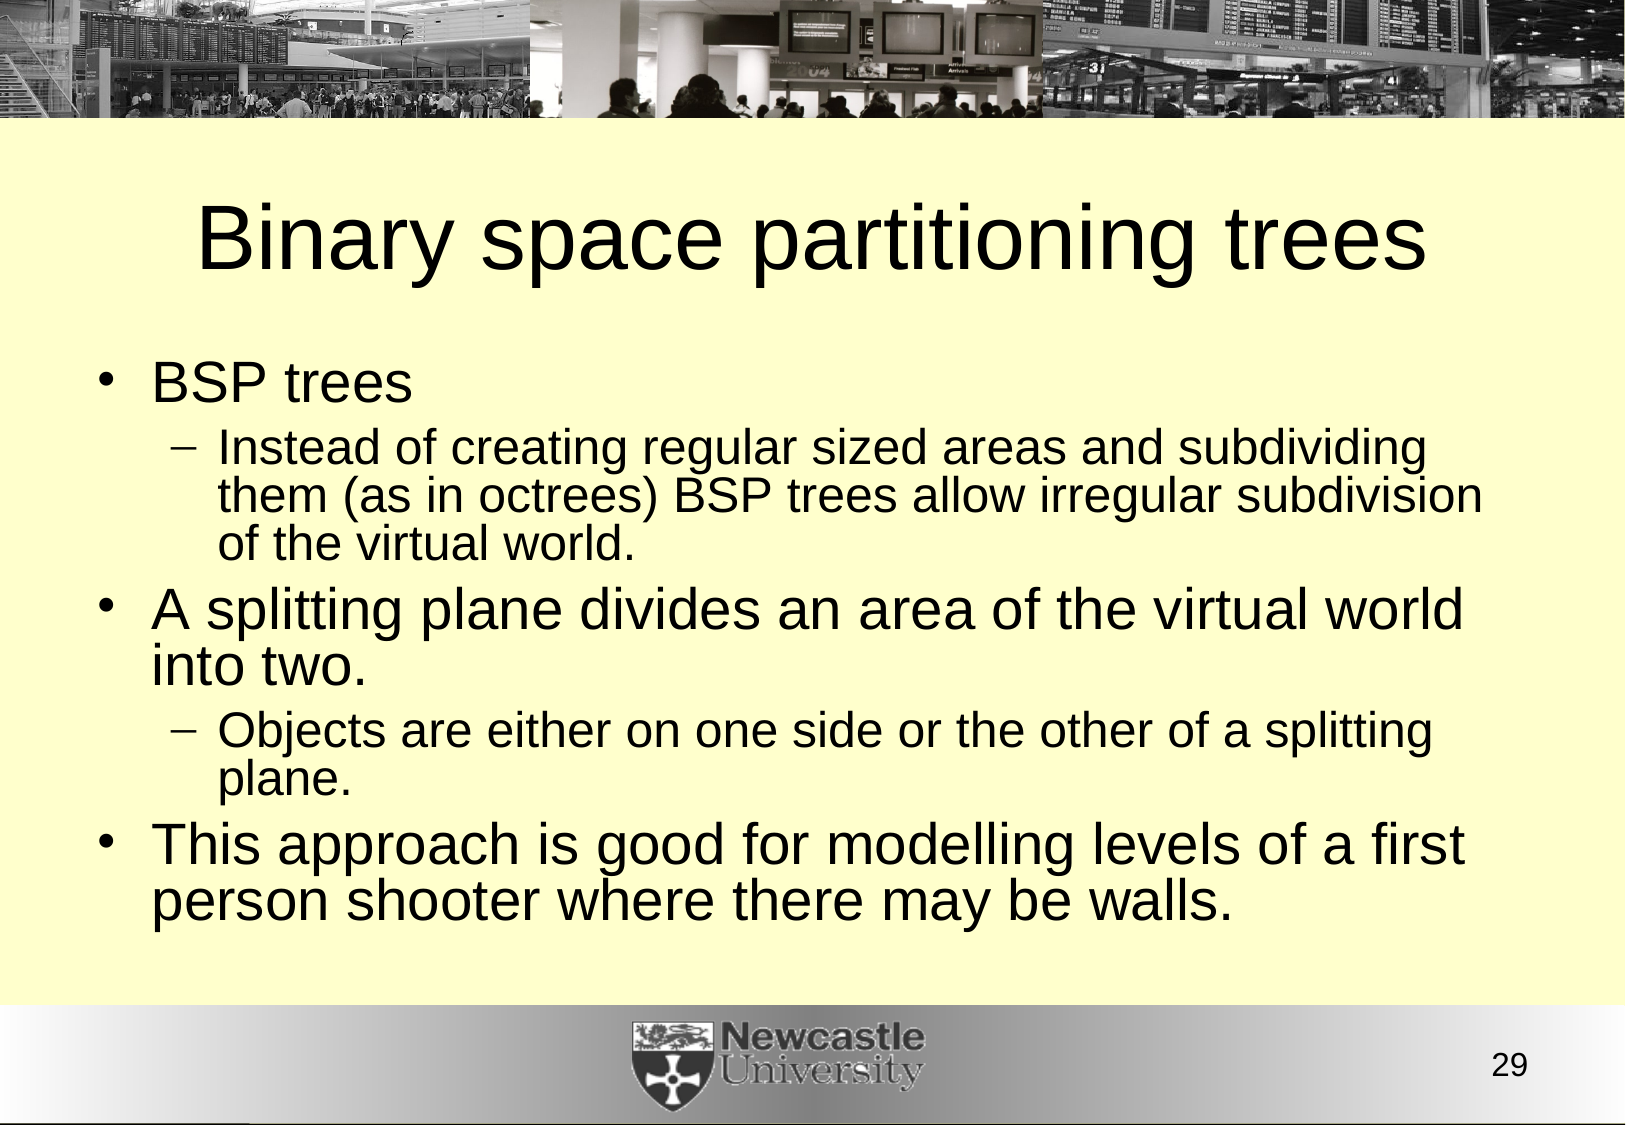

Binary space partitioning trees
BSP trees
Instead of creating regular sized areas and subdividing them (as in octrees) BSP trees allow irregular subdivision of the virtual world.
A splitting plane divides an area of the virtual world into two.
Objects are either on one side or the other of a splitting plane.
This approach is good for modelling levels of a first person shooter where there may be walls.